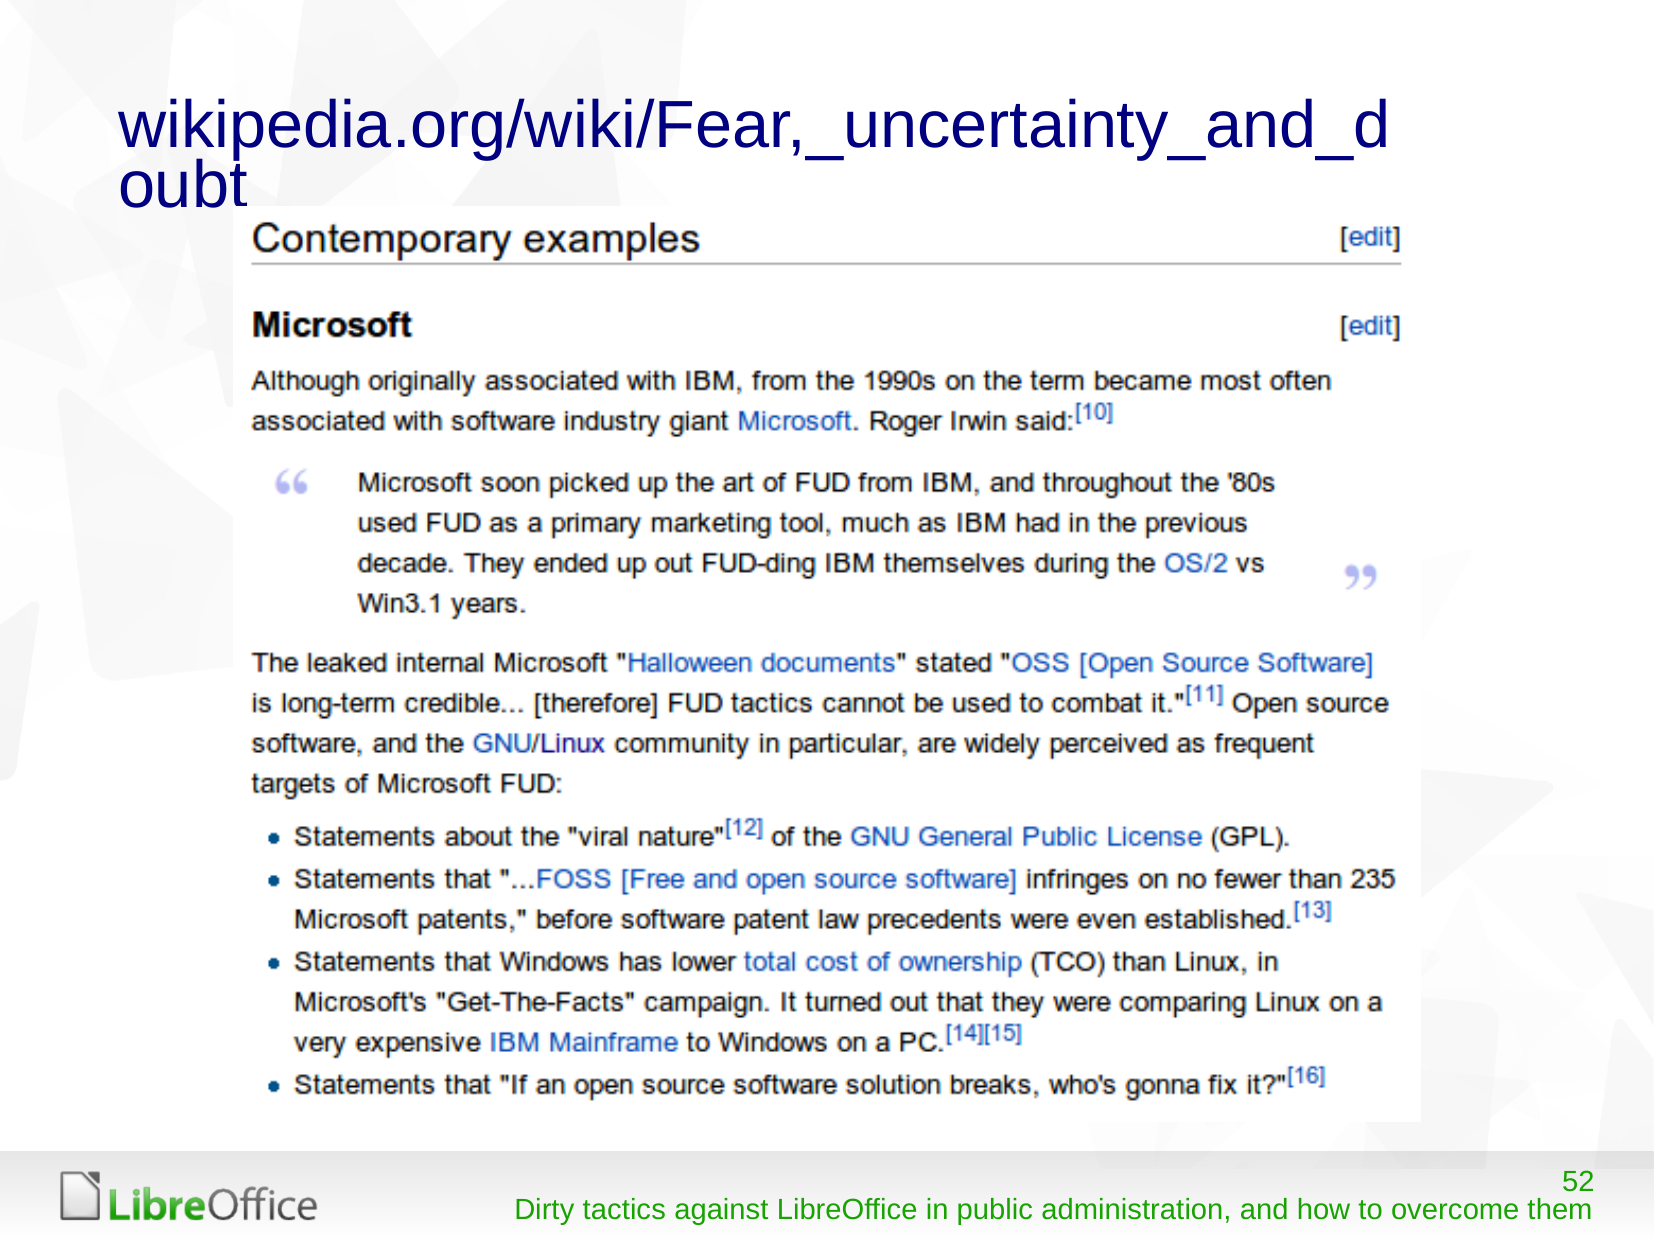

# wikipedia.org/wiki/Fear,_uncertainty_and_doubt
52
Dirty tactics against LibreOffice in public administration, and how to overcome them